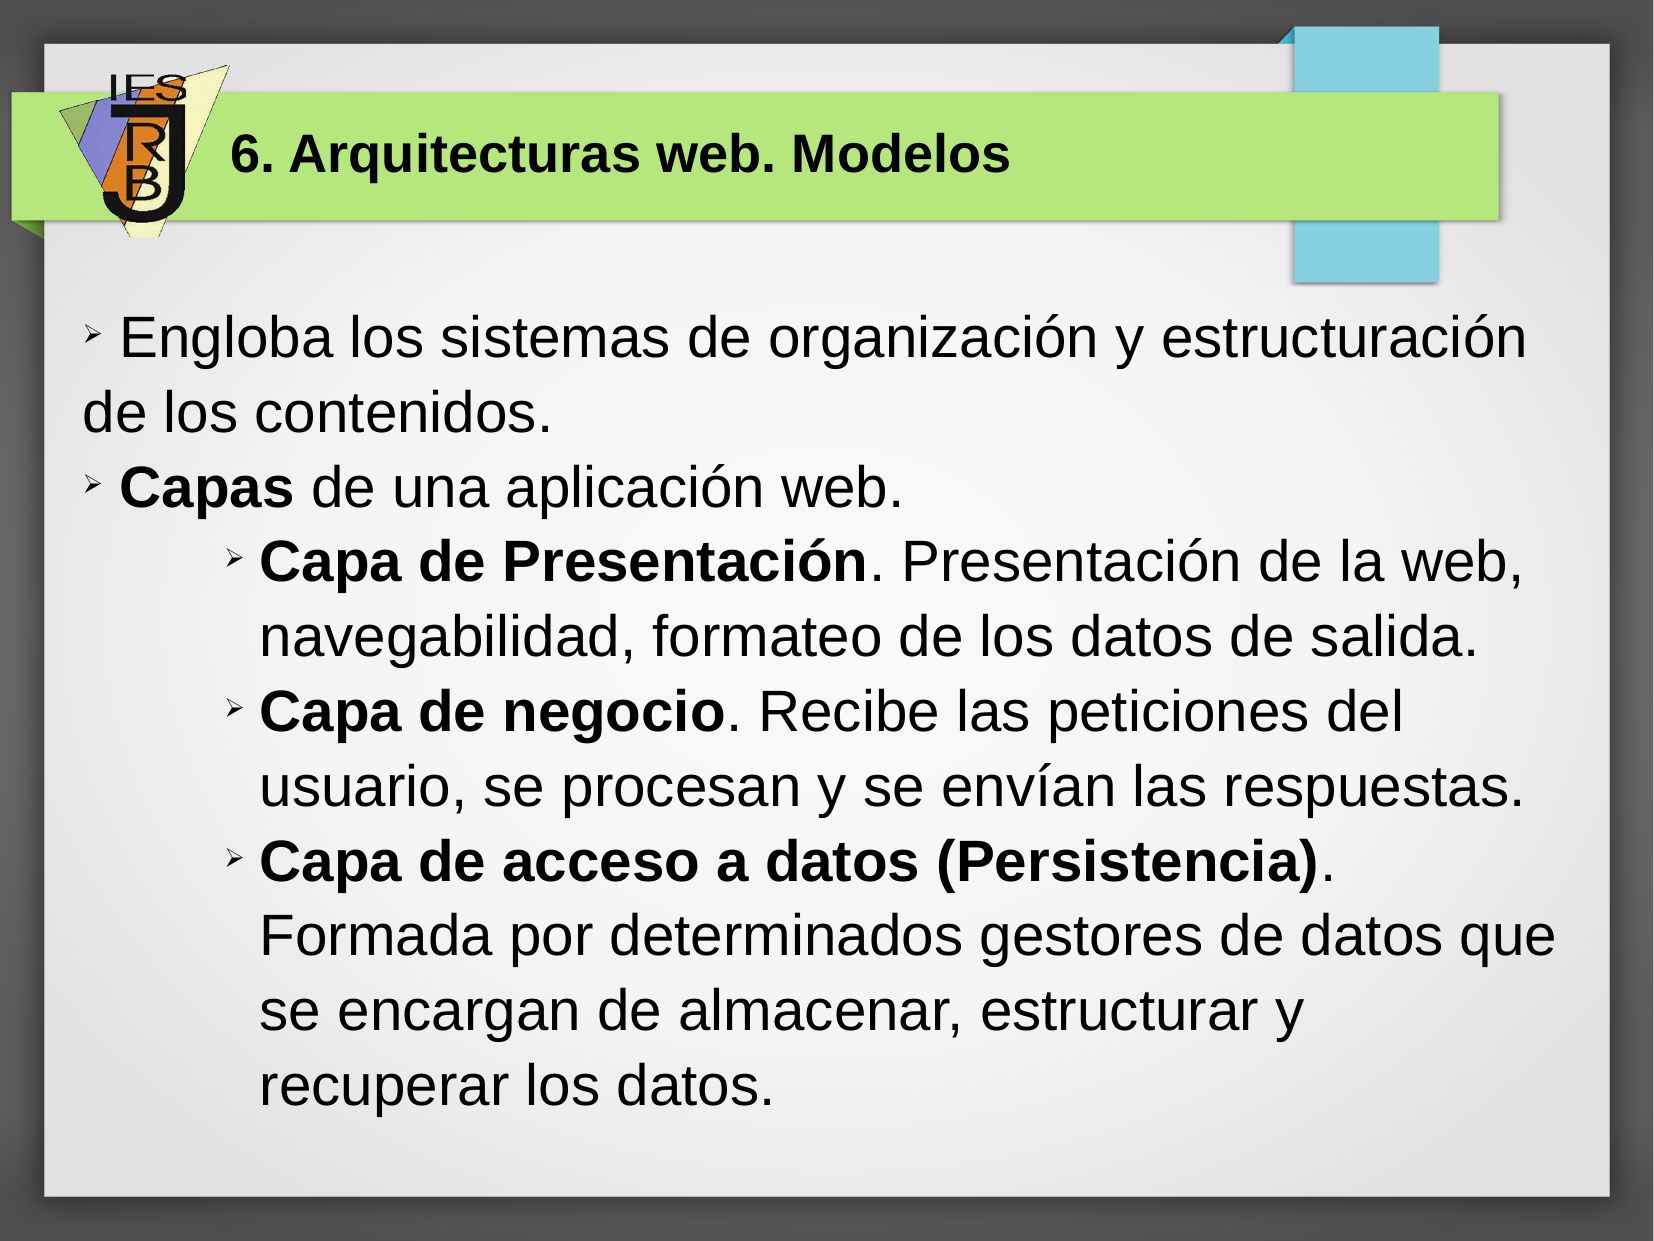

# 6. Arquitecturas web. Modelos
 Engloba los sistemas de organización y estructuración de los contenidos.
 Capas de una aplicación web.
Capa de Presentación. Presentación de la web, navegabilidad, formateo de los datos de salida.
Capa de negocio. Recibe las peticiones del usuario, se procesan y se envían las respuestas.
Capa de acceso a datos (Persistencia). Formada por determinados gestores de datos que se encargan de almacenar, estructurar y recuperar los datos.